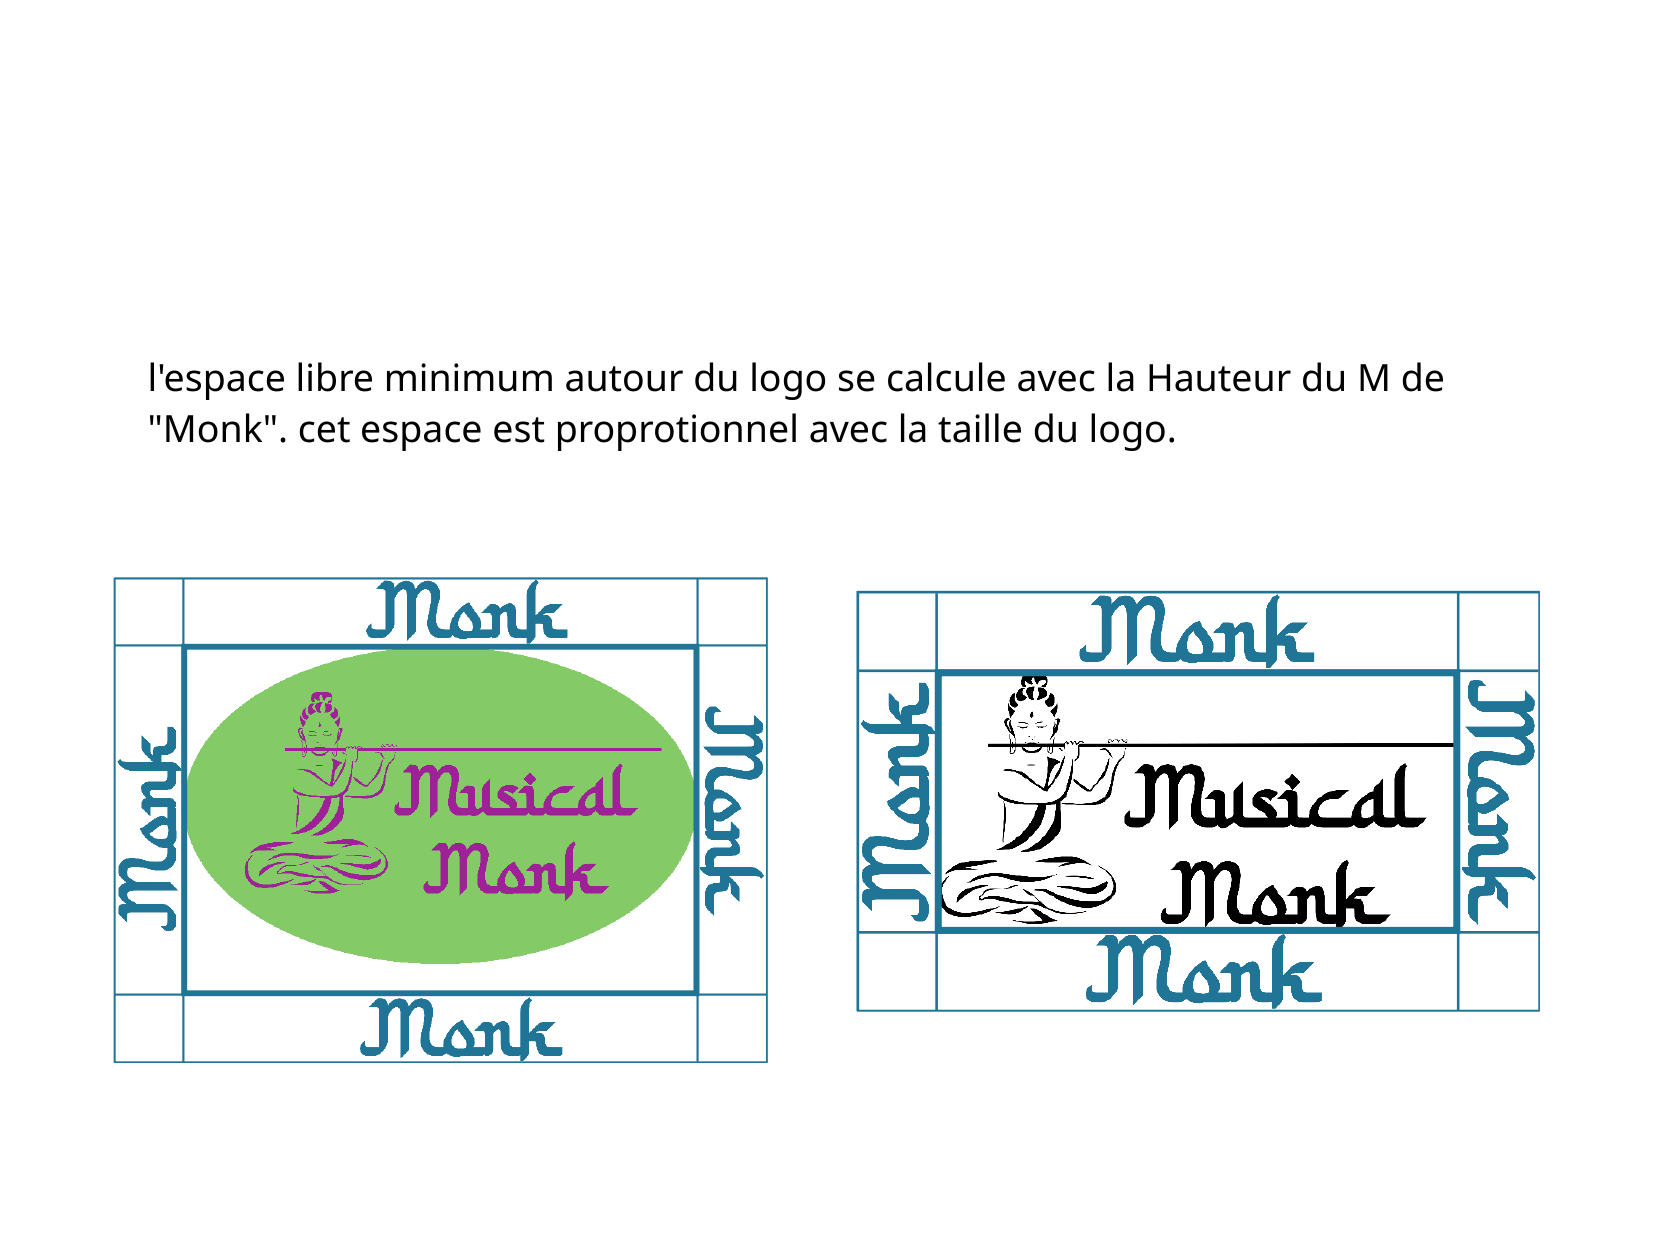

l'espace libre minimum autour du logo se calcule avec la Hauteur du M de "Monk". cet espace est proprotionnel avec la taille du logo.